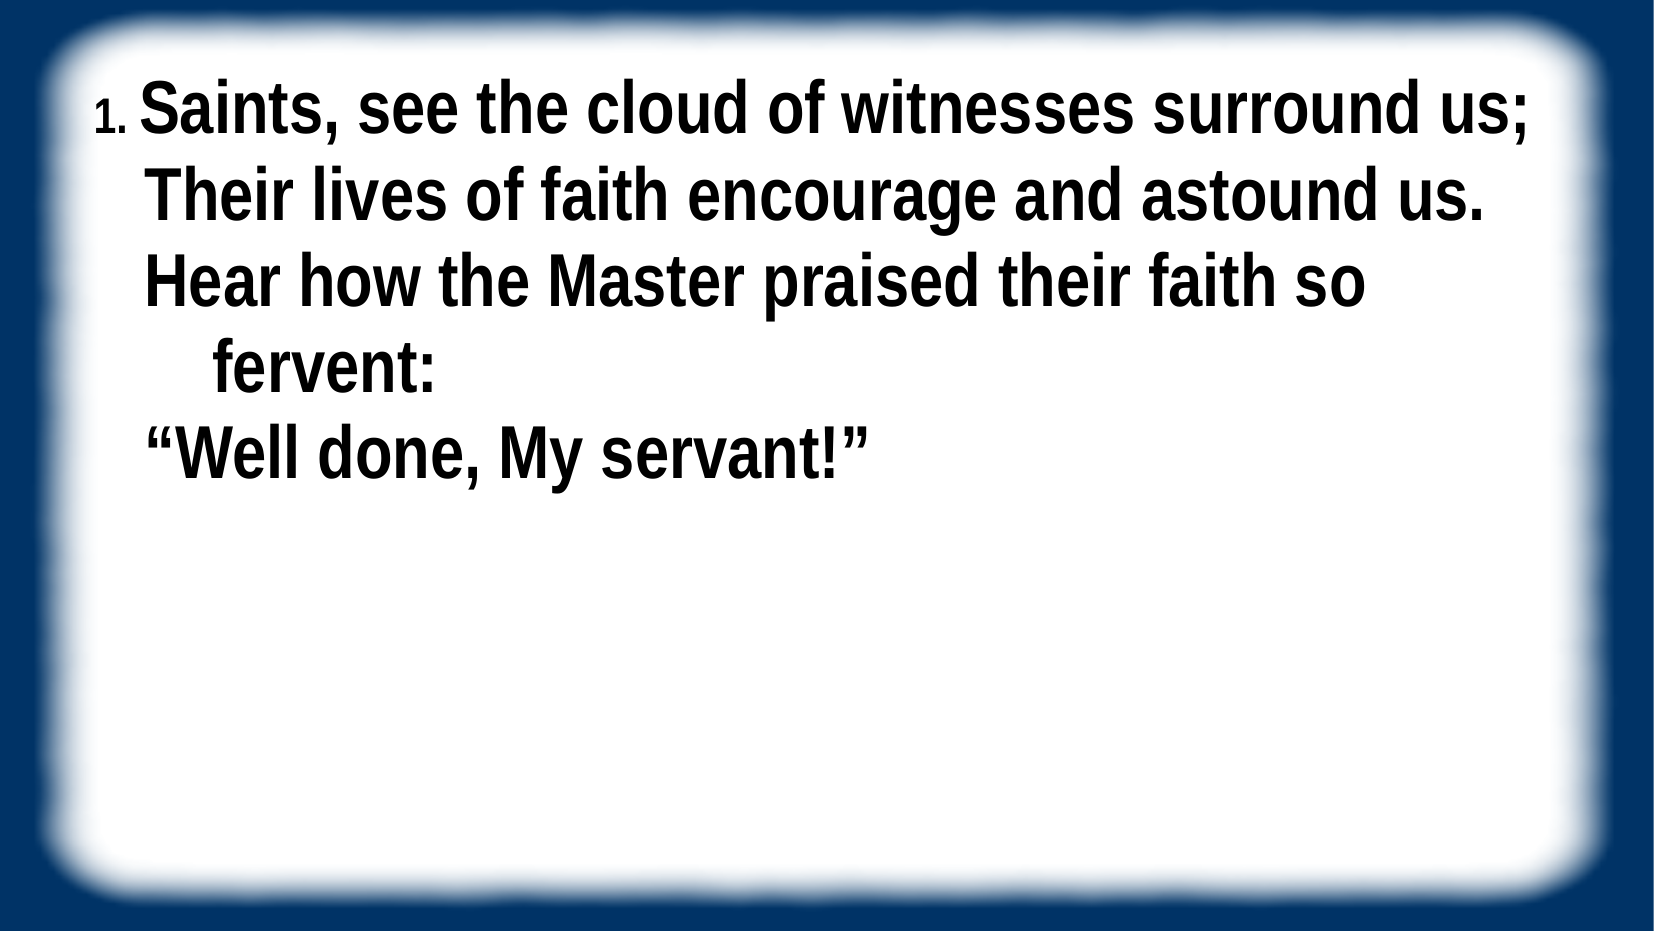

1. Saints, see the cloud of witnesses surround us;
 Their lives of faith encourage and astound us.
 Hear how the Master praised their faith so
 fervent:
 “Well done, My servant!”